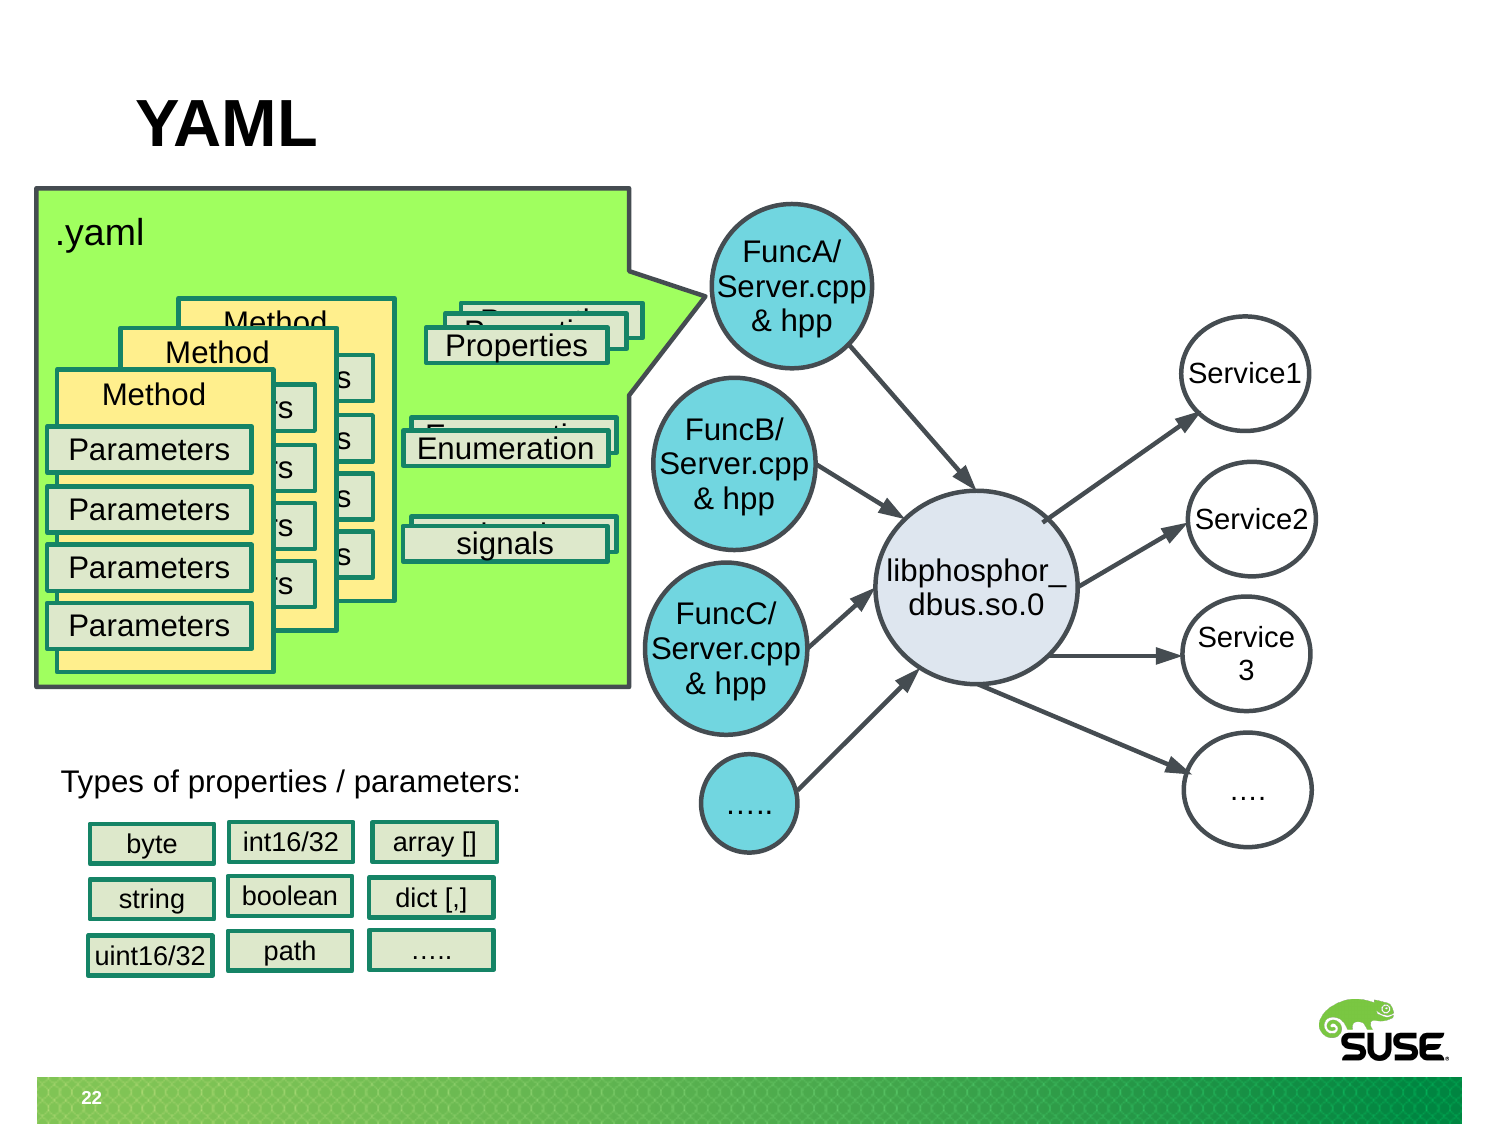

# YAML
.yaml
FuncA/
Server.cpp
& hpp
Method
Properties
Properties
Service1
Properties
Method
Parameters
Method
FuncB/
Server.cpp
& hpp
Parameters
Parameters
Enumeration
Parameters
Enumeration
Parameters
Service2
Parameters
Parameters
libphosphor_
dbus.so.0
Parameters
signals
signals
Parameters
Parameters
Parameters
FuncC/
Server.cpp
& hpp
Service
3
Parameters
….
…..
Types of properties / parameters:
int16/32
array []
byte
boolean
dict [,]
string
…..
path
uint16/32